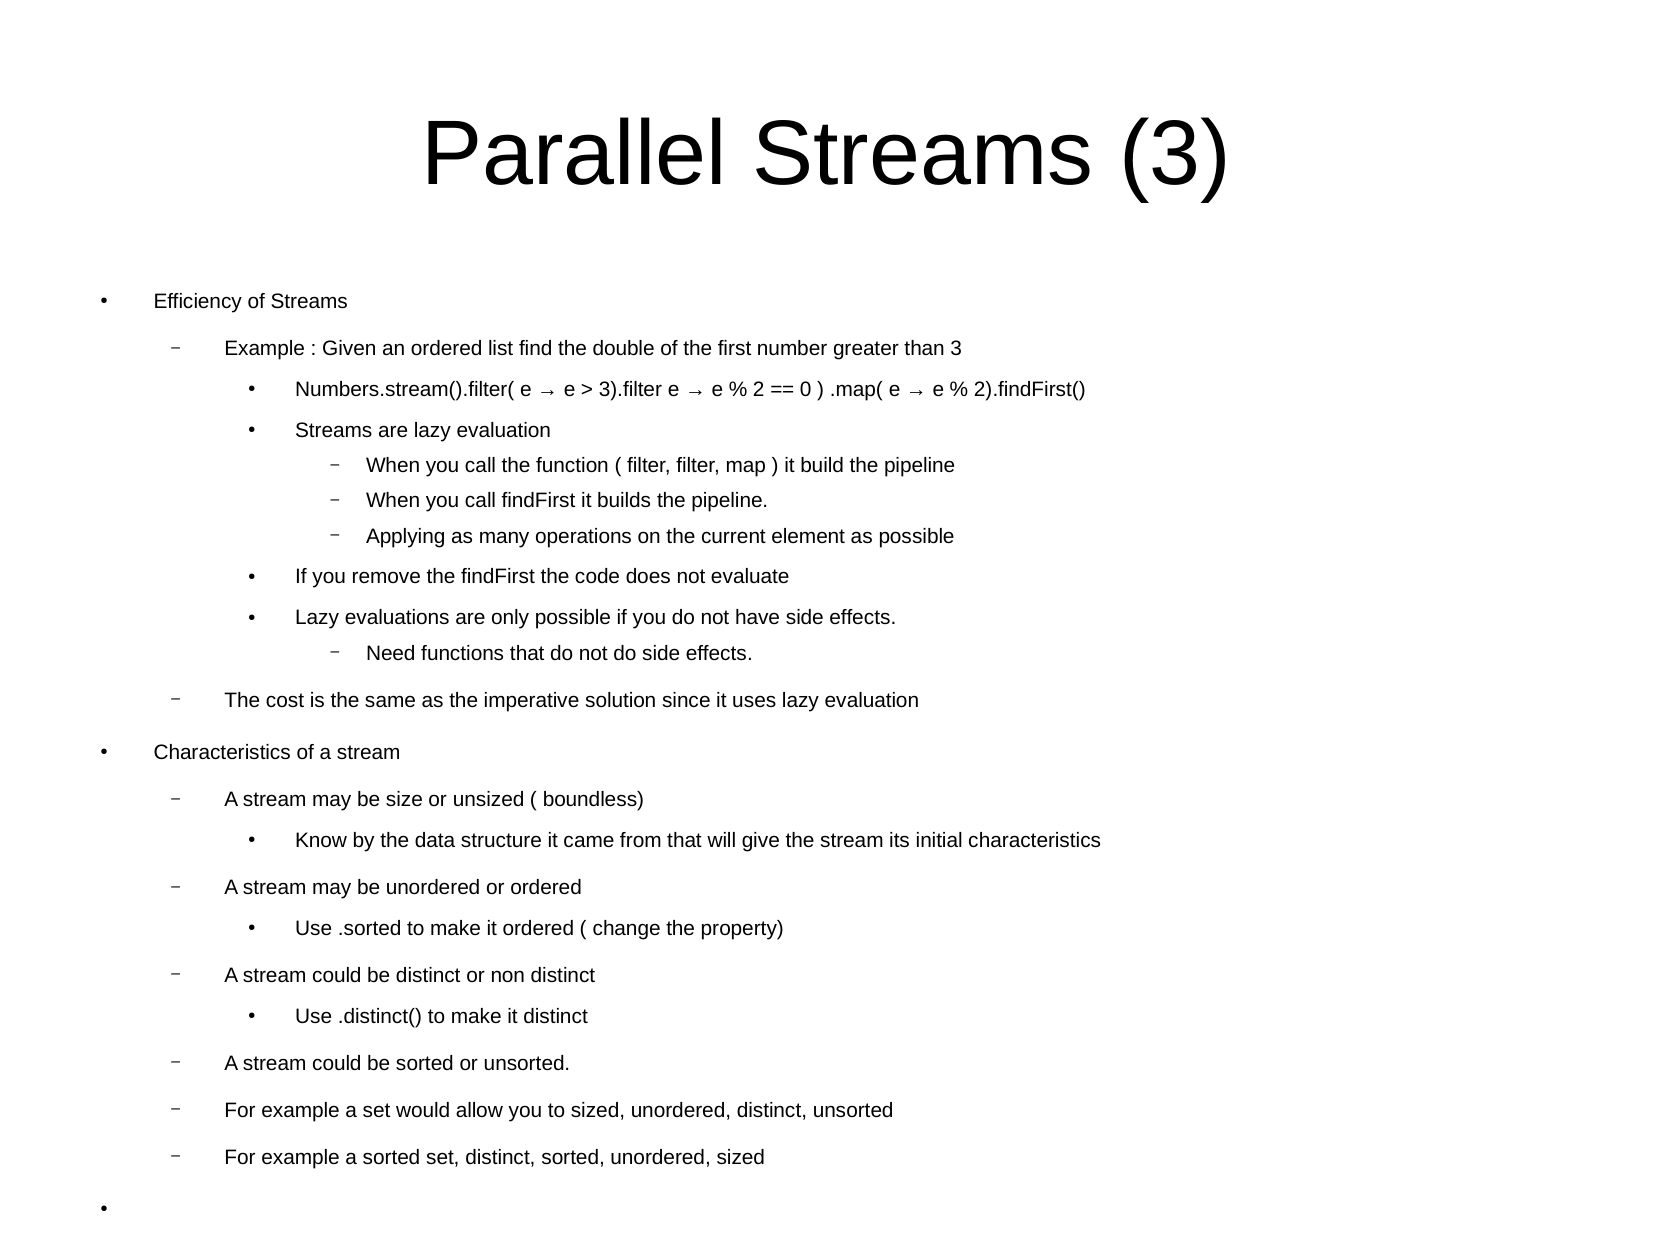

# Parallel Streams (3)
Efficiency of Streams
Example : Given an ordered list find the double of the first number greater than 3
Numbers.stream().filter( e → e > 3).filter e → e % 2 == 0 ) .map( e → e % 2).findFirst()
Streams are lazy evaluation
When you call the function ( filter, filter, map ) it build the pipeline
When you call findFirst it builds the pipeline.
Applying as many operations on the current element as possible
If you remove the findFirst the code does not evaluate
Lazy evaluations are only possible if you do not have side effects.
Need functions that do not do side effects.
The cost is the same as the imperative solution since it uses lazy evaluation
Characteristics of a stream
A stream may be size or unsized ( boundless)
Know by the data structure it came from that will give the stream its initial characteristics
A stream may be unordered or ordered
Use .sorted to make it ordered ( change the property)
A stream could be distinct or non distinct
Use .distinct() to make it distinct
A stream could be sorted or unsorted.
For example a set would allow you to sized, unordered, distinct, unsorted
For example a sorted set, distinct, sorted, unordered, sized